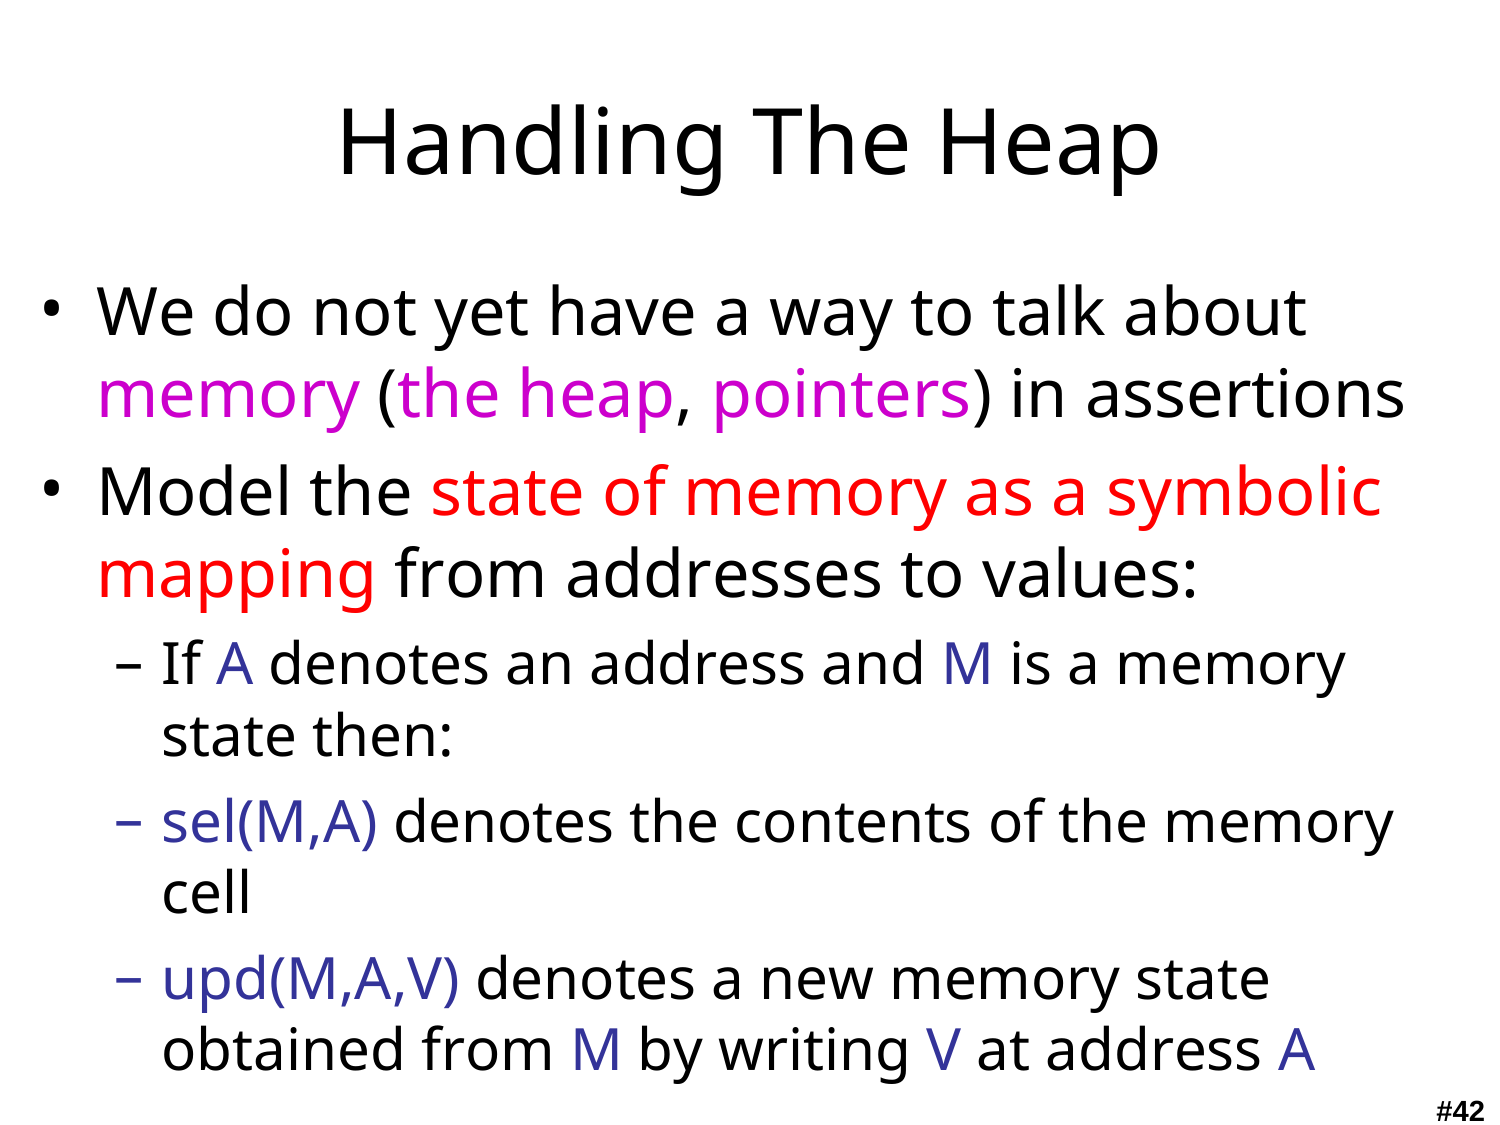

# Handling The Heap
We do not yet have a way to talk about memory (the heap, pointers) in assertions
Model the state of memory as a symbolic mapping from addresses to values:
If A denotes an address and M is a memory state then:
sel(M,A) denotes the contents of the memory cell
upd(M,A,V) denotes a new memory state obtained from M by writing V at address A
42